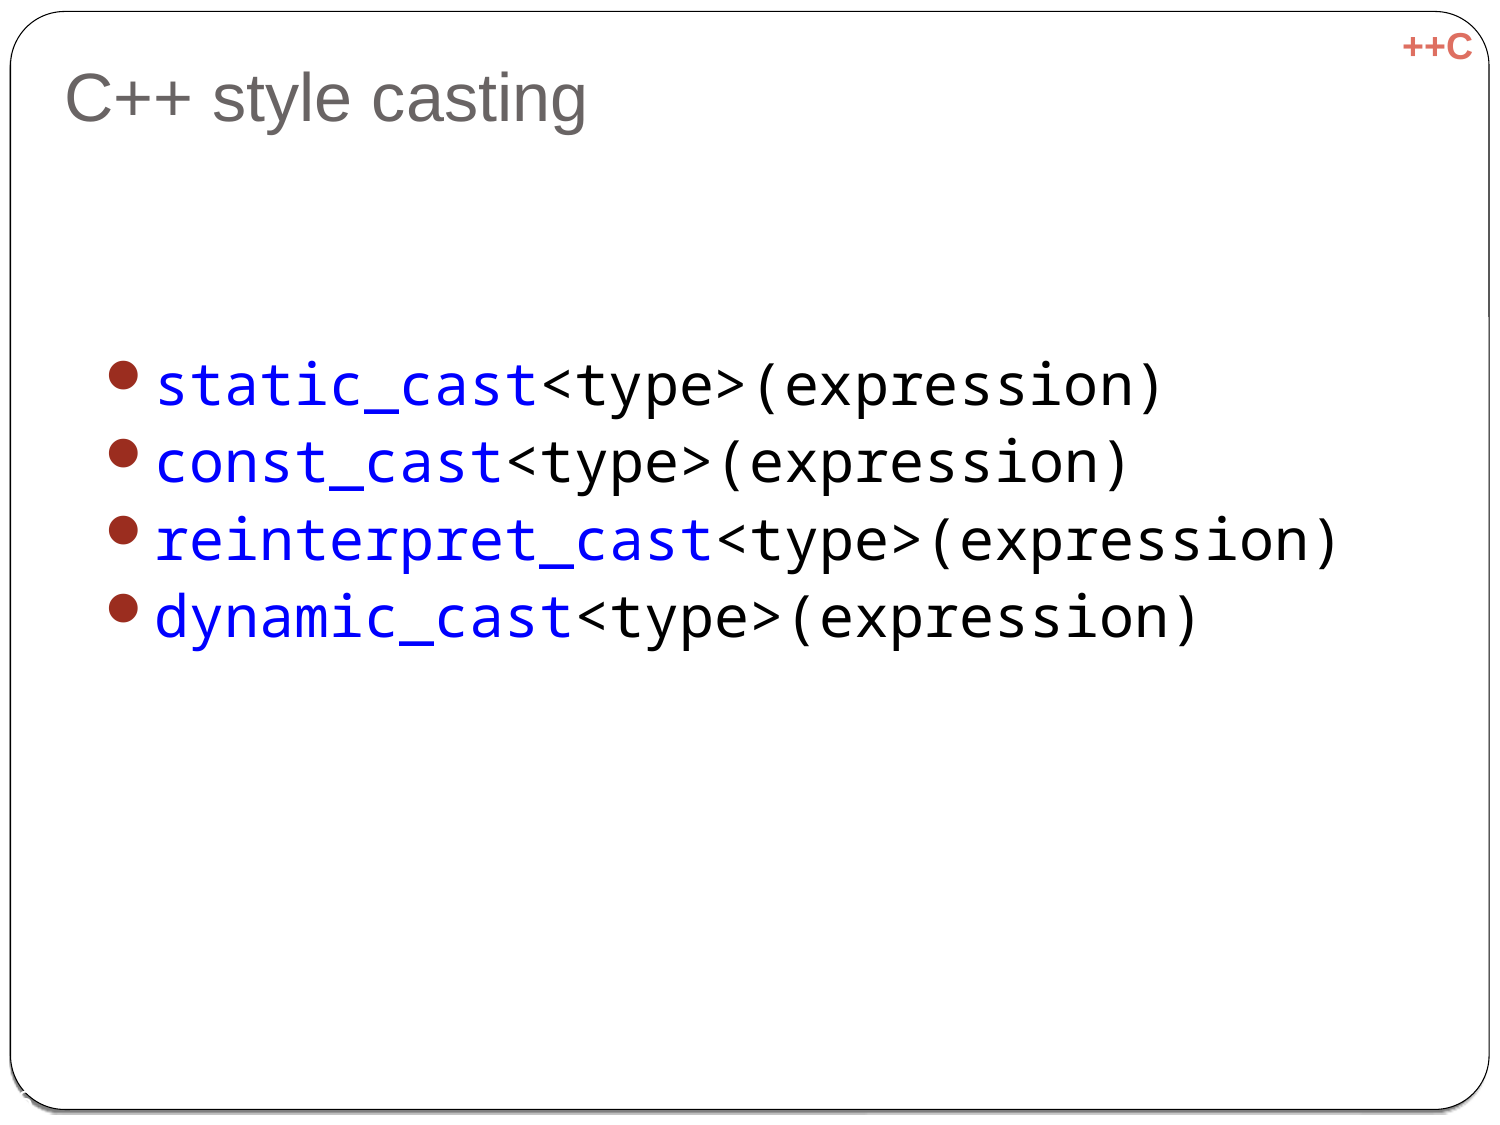

# C++ style casting
static_cast<type>(expression)
const_cast<type>(expression)
reinterpret_cast<type>(expression)
dynamic_cast<type>(expression)